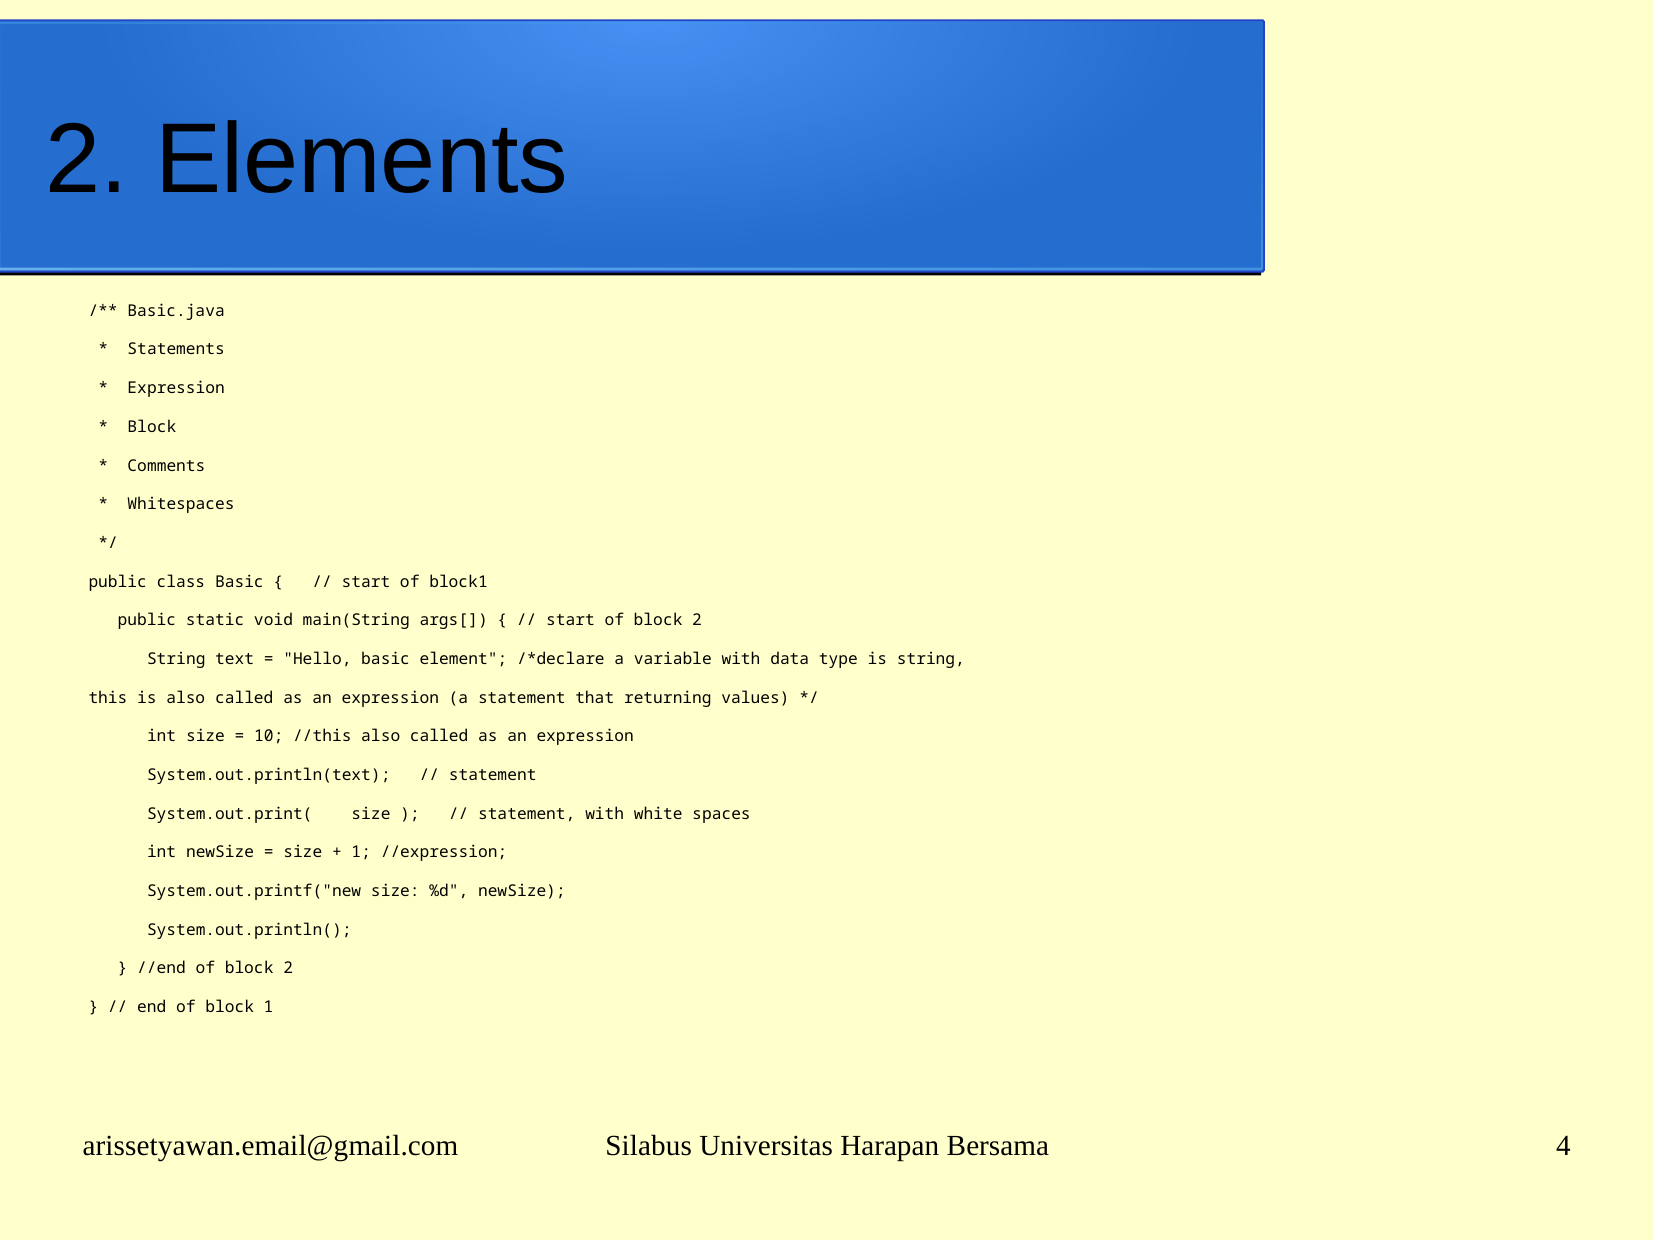

# 2. Elements
/** Basic.java
 * Statements
 * Expression
 * Block
 * Comments
 * Whitespaces
 */
public class Basic { // start of block1
 public static void main(String args[]) { // start of block 2
 String text = "Hello, basic element"; /*declare a variable with data type is string,
this is also called as an expression (a statement that returning values) */
 int size = 10; //this also called as an expression
 System.out.println(text); // statement
 System.out.print( size ); // statement, with white spaces
 int newSize = size + 1; //expression;
 System.out.printf("new size: %d", newSize);
 System.out.println();
 } //end of block 2
} // end of block 1
arissetyawan.email@gmail.com
Silabus Universitas Harapan Bersama
4